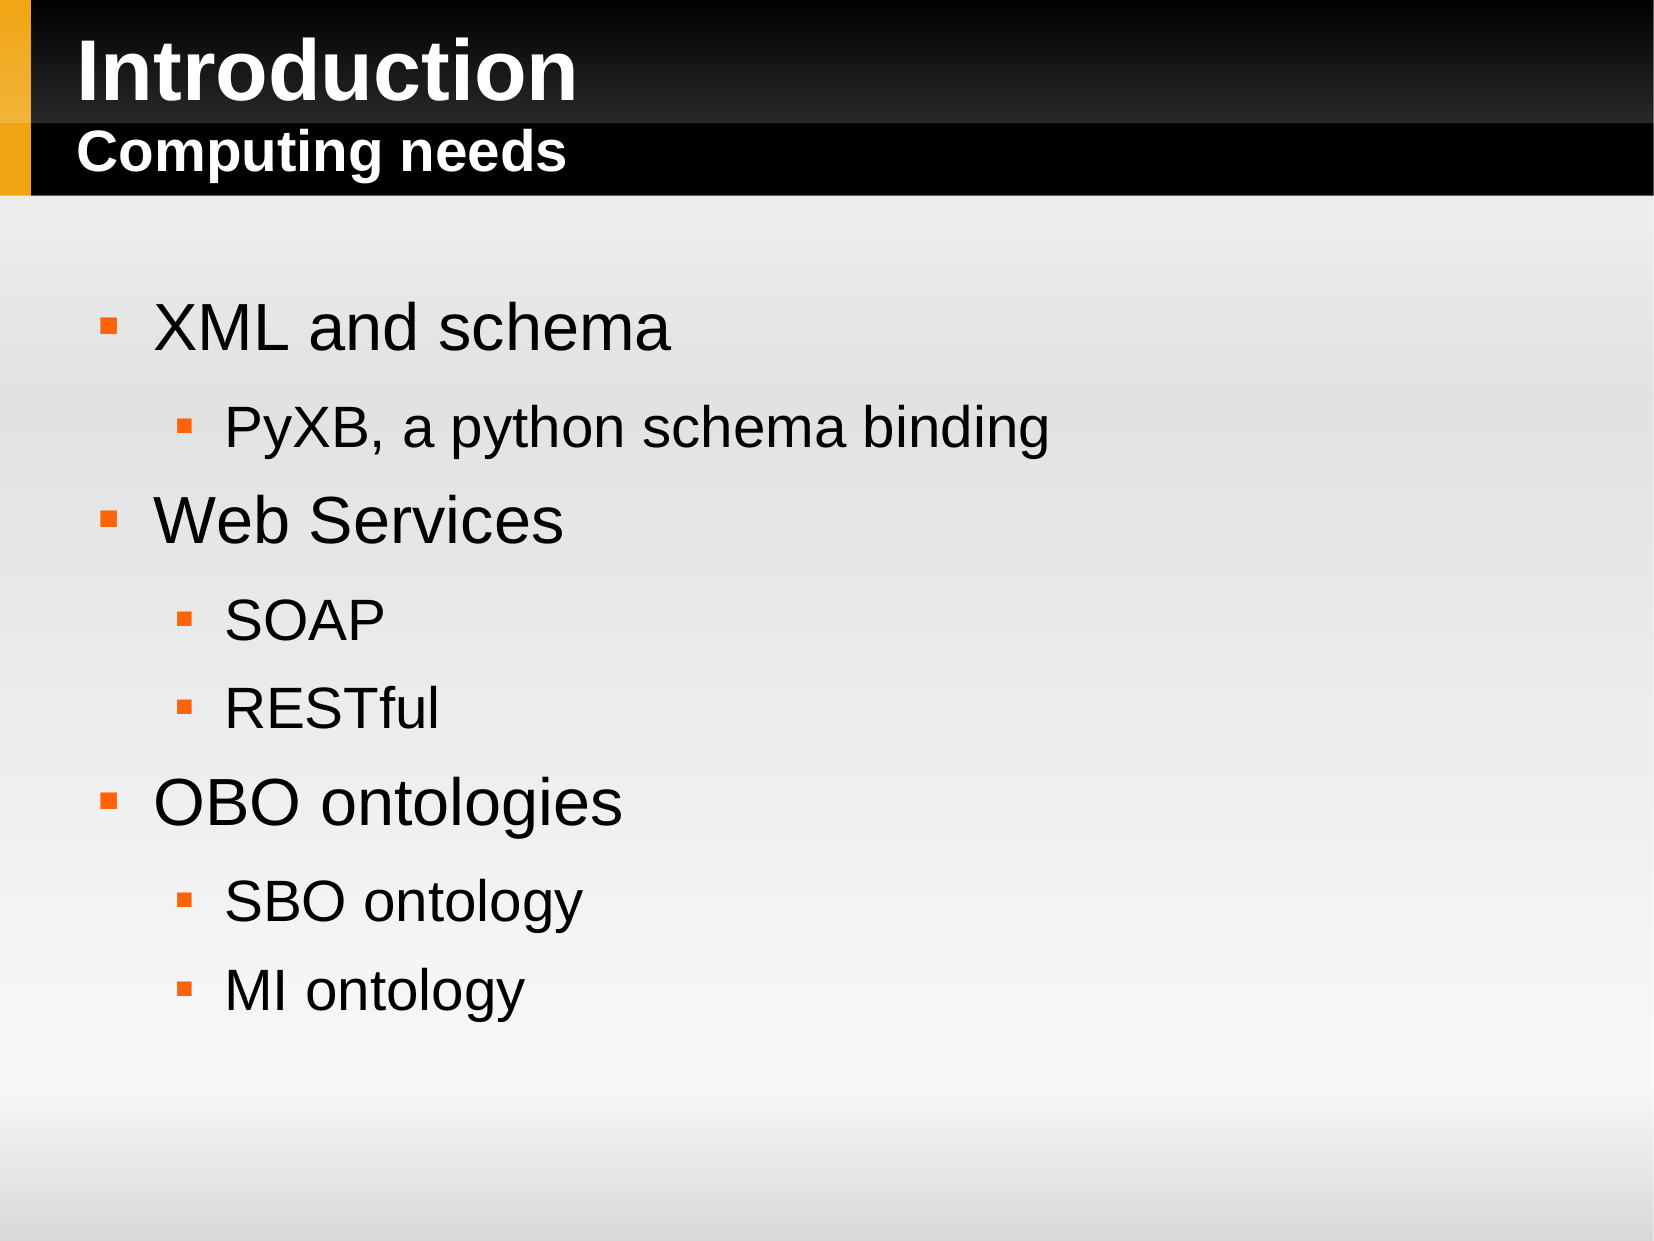

# Introduction Computing needs
XML and schema
PyXB, a python schema binding
Web Services
SOAP
RESTful
OBO ontologies
SBO ontology
MI ontology